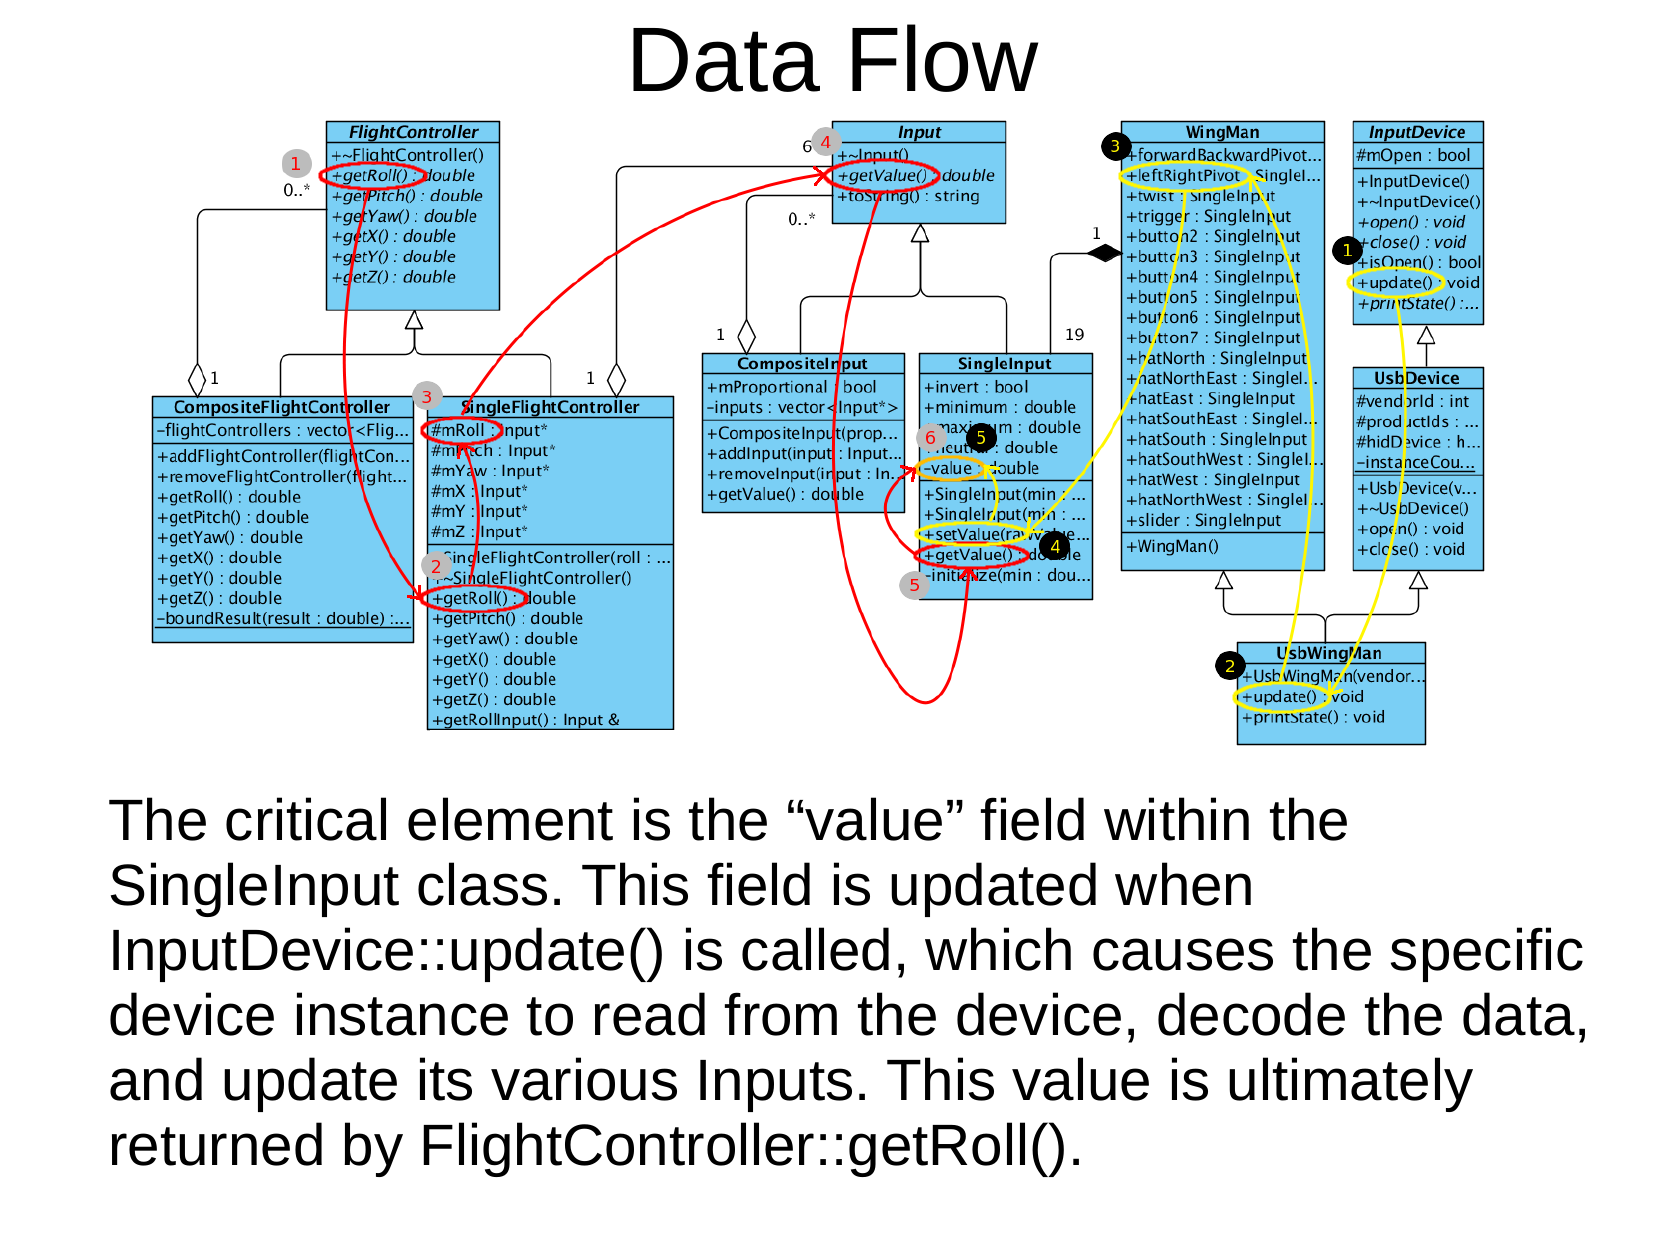

Data Flow
# The critical element is the “value” field within the SingleInput class. This field is updated when InputDevice::update() is called, which causes the specific device instance to read from the device, decode the data, and update its various Inputs. This value is ultimately returned by FlightController::getRoll().